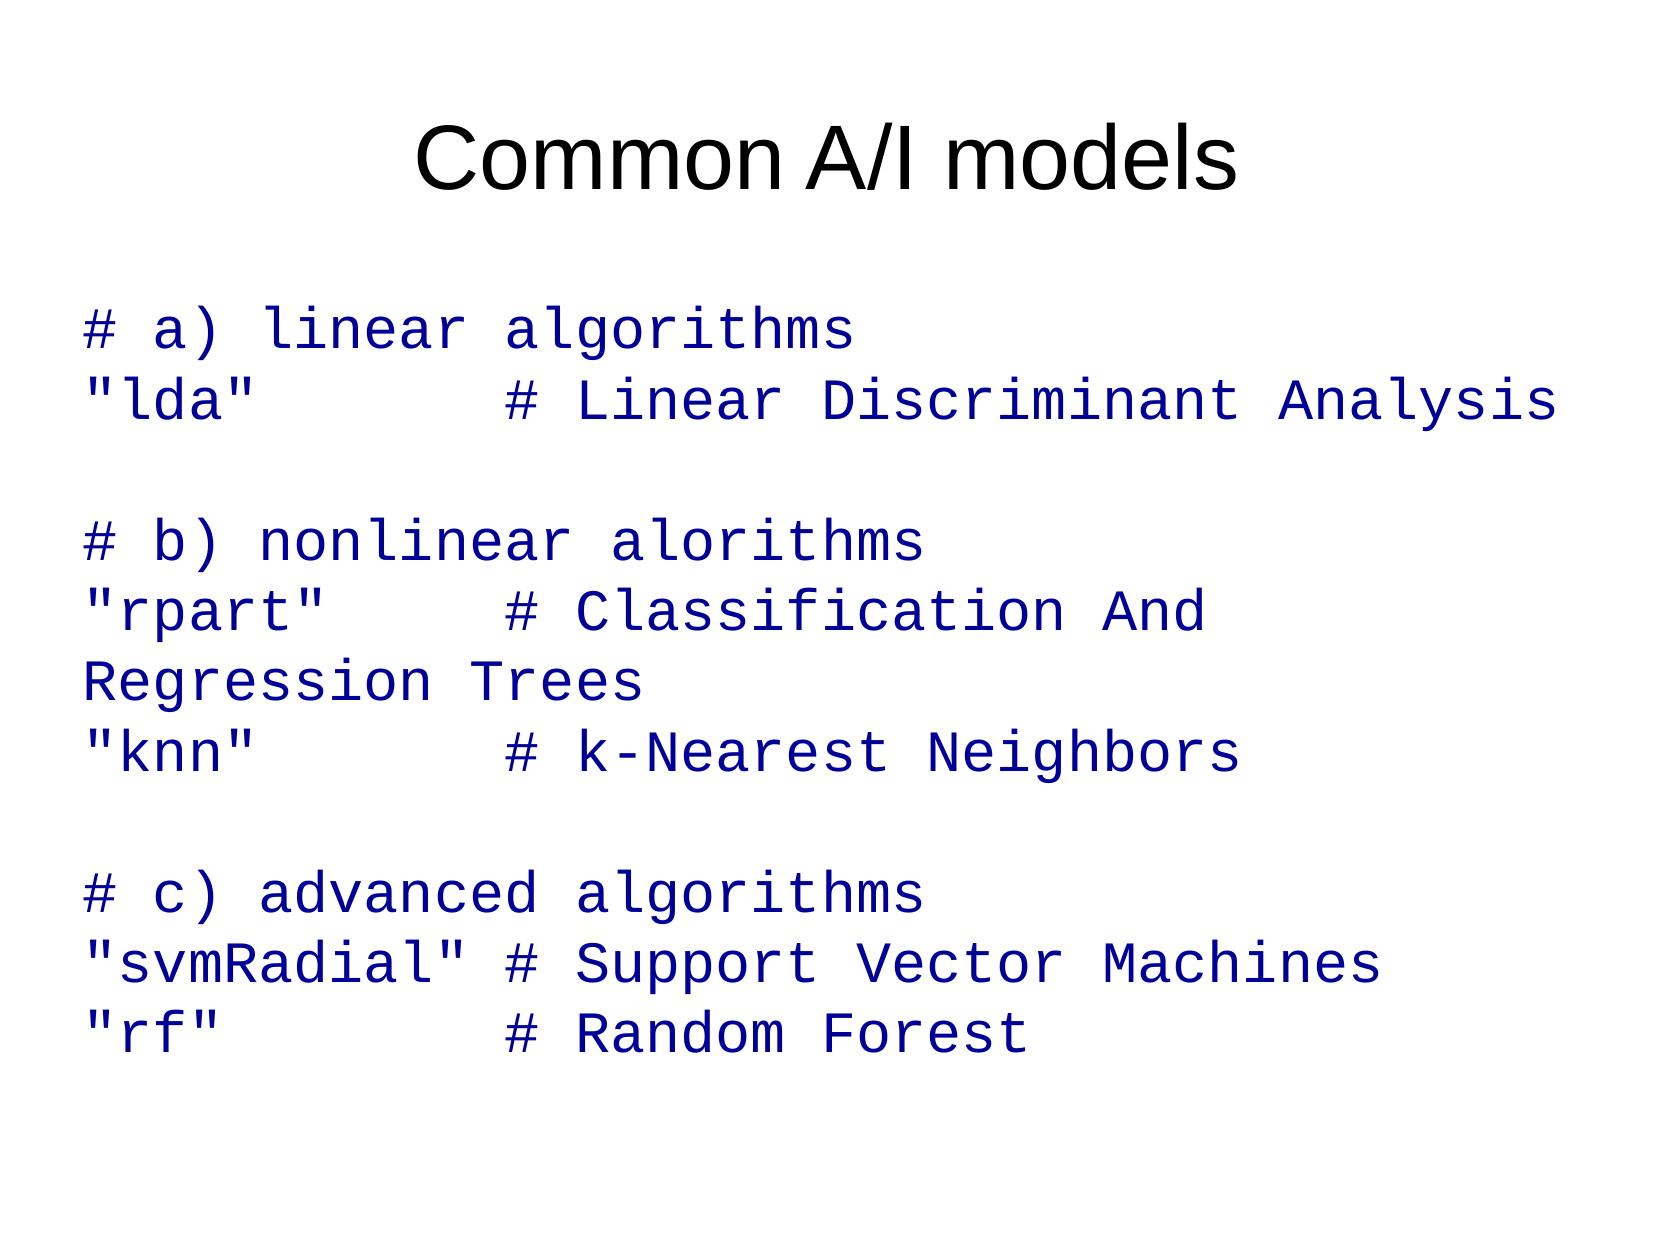

Common A/I models
# a) linear algorithms
"lda" # Linear Discriminant Analysis
# b) nonlinear alorithms
"rpart" # Classification And Regression Trees
"knn" # k-Nearest Neighbors
# c) advanced algorithms
"svmRadial" # Support Vector Machines
"rf" # Random Forest